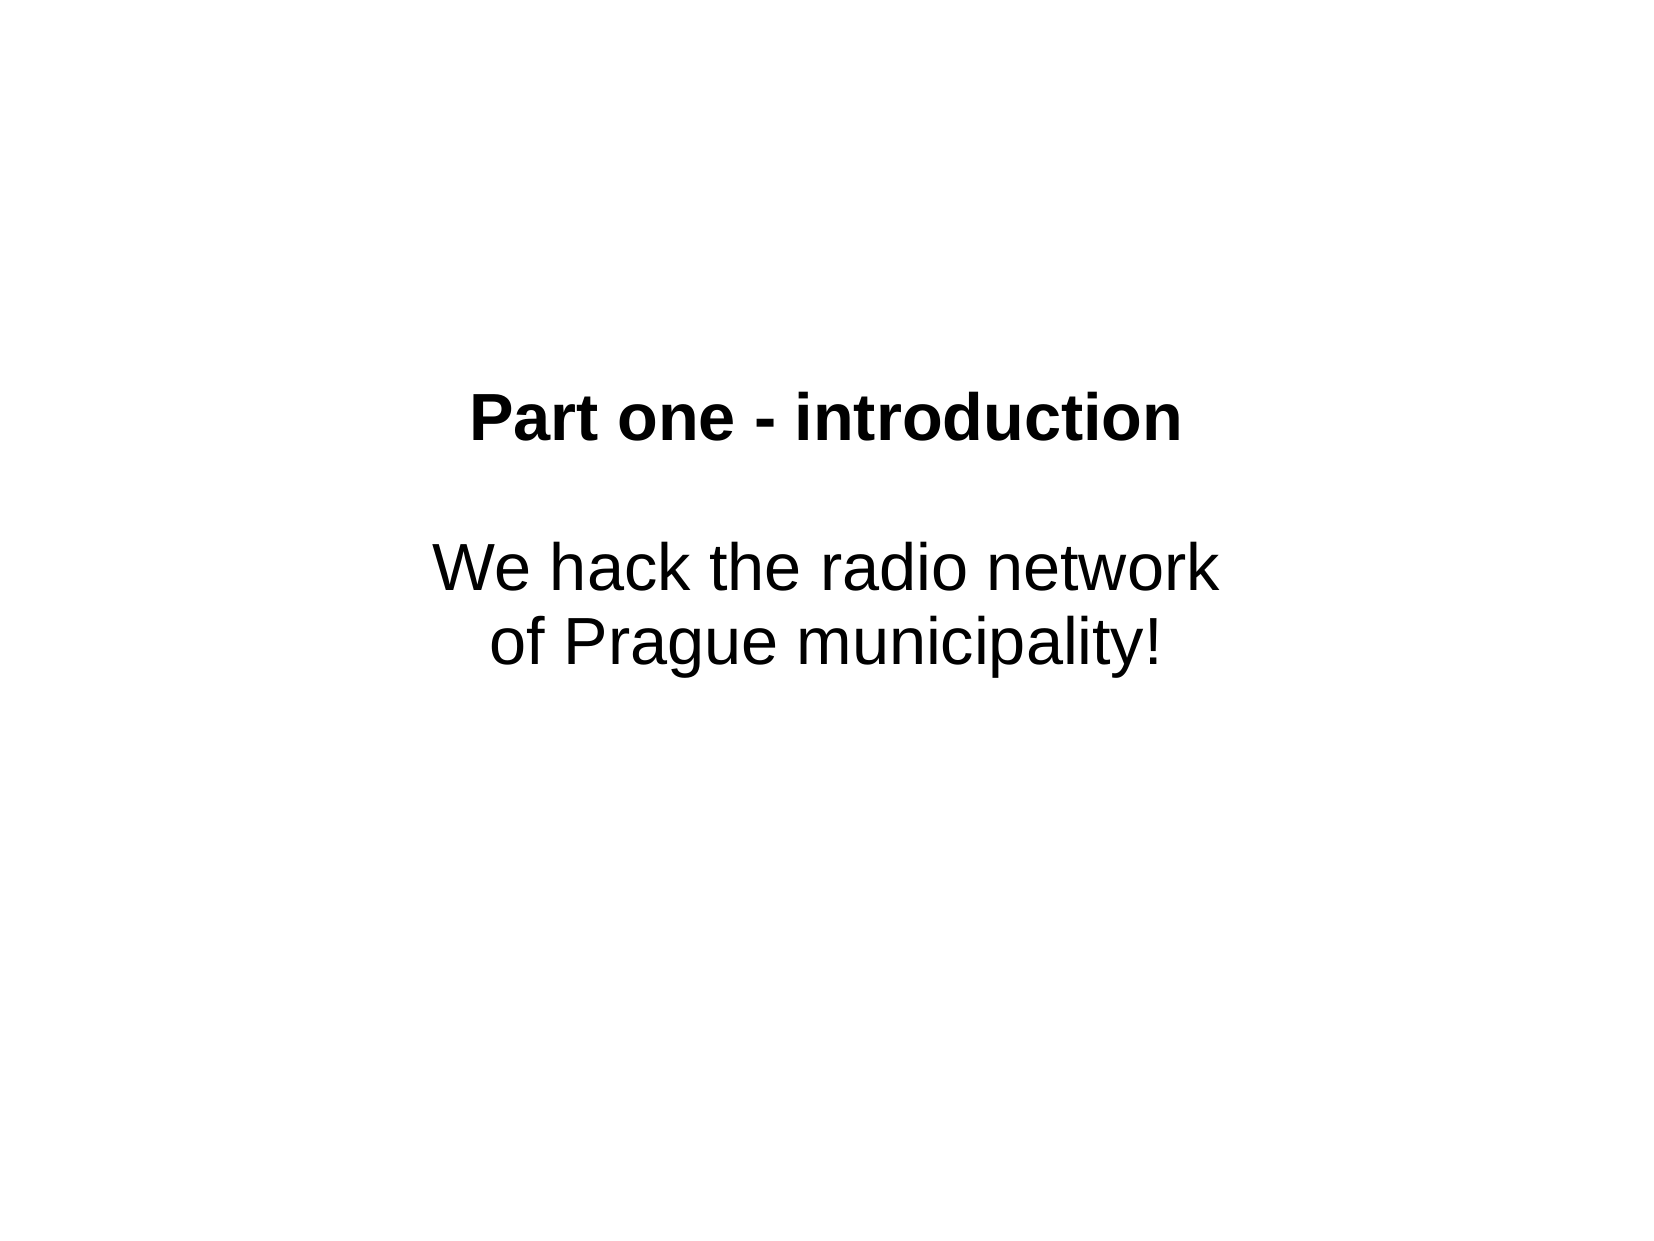

# Part one - introduction
We hack the radio network
of Prague municipality!